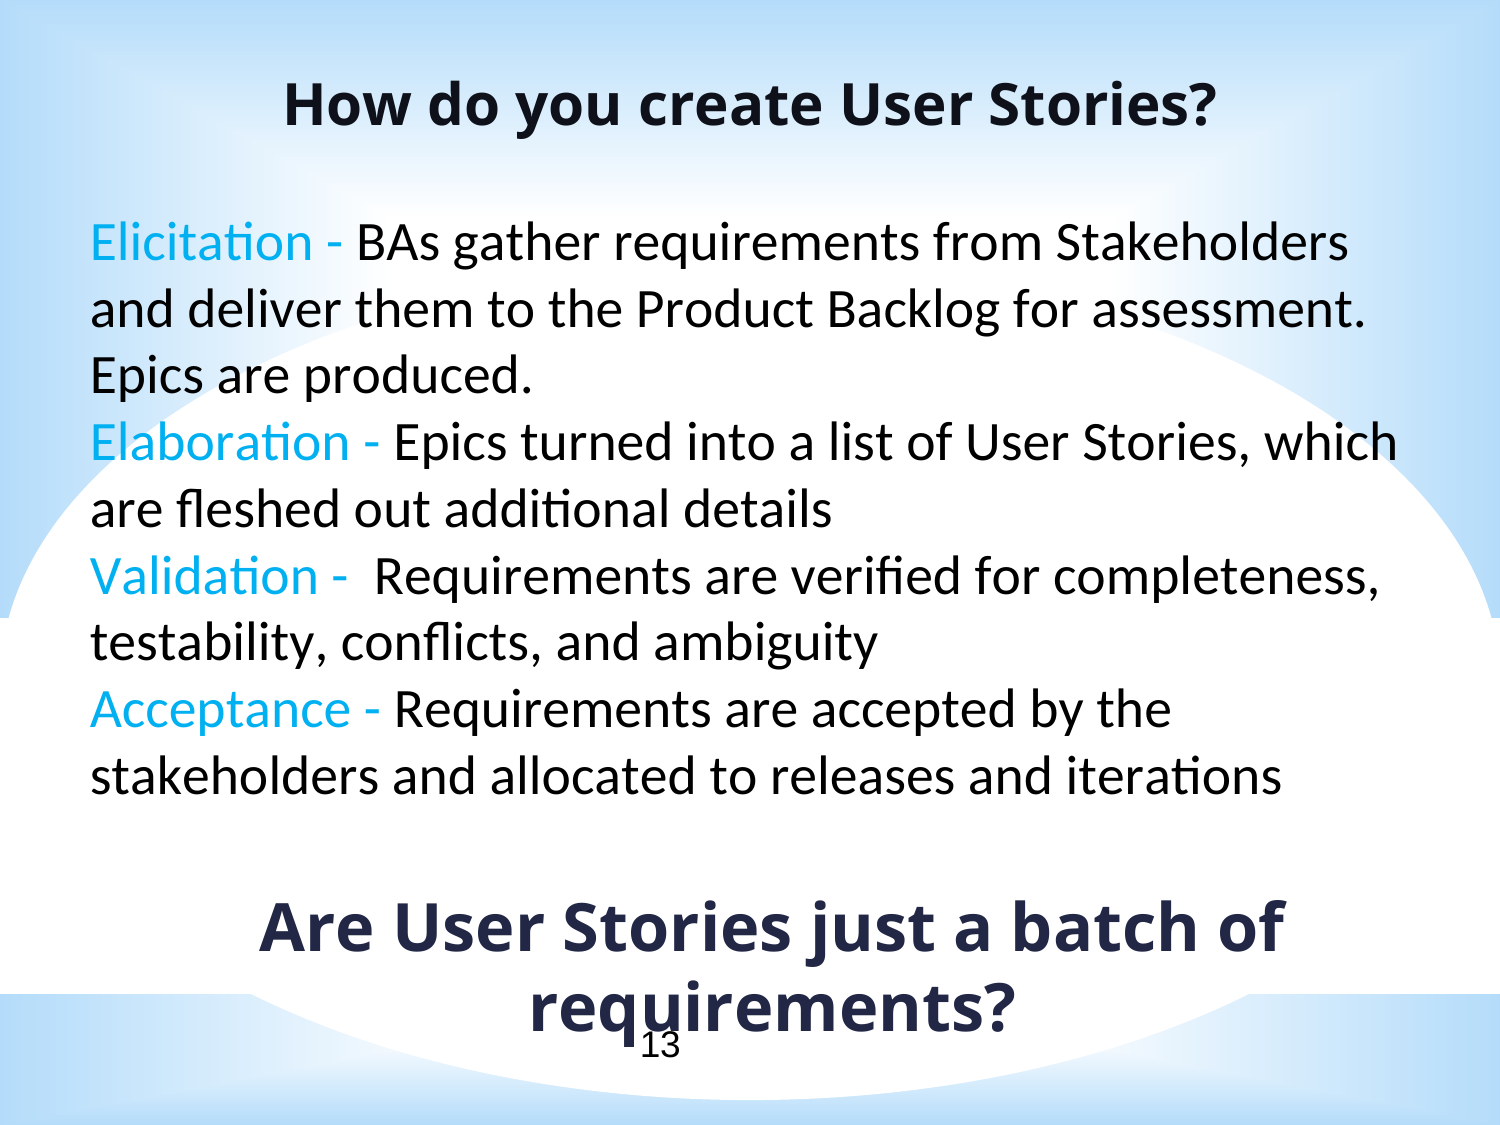

How do you create User Stories?
Elicitation - BAs gather requirements from Stakeholders and deliver them to the Product Backlog for assessment. Epics are produced.
Elaboration - Epics turned into a list of User Stories, which are fleshed out additional details
Validation - Requirements are verified for completeness, testability, conflicts, and ambiguity
Acceptance - Requirements are accepted by the stakeholders and allocated to releases and iterations
# Are User Stories just a batch of requirements?